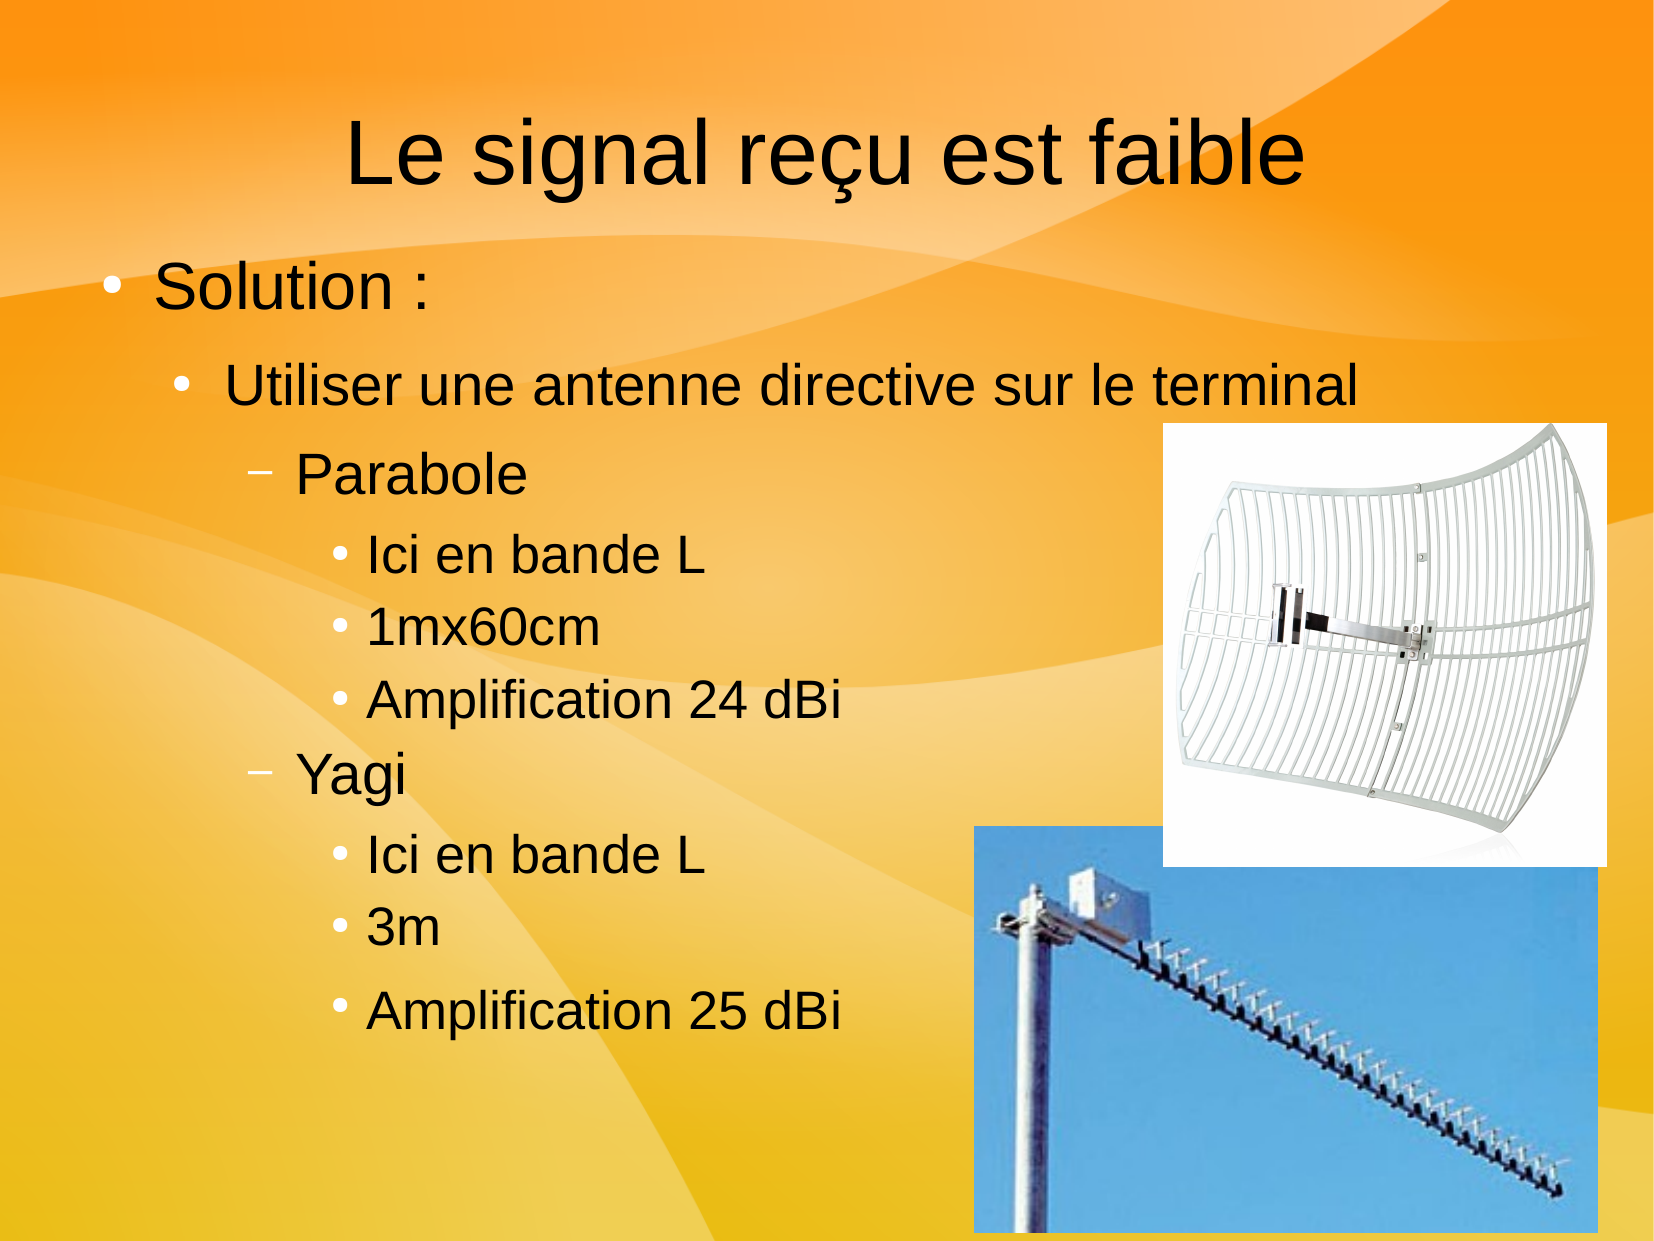

# Le signal reçu est faible
Solution :
Utiliser une antenne directive sur le terminal
Parabole
Ici en bande L
1mx60cm
Amplification 24 dBi
Yagi
Ici en bande L
3m
Amplification 25 dBi